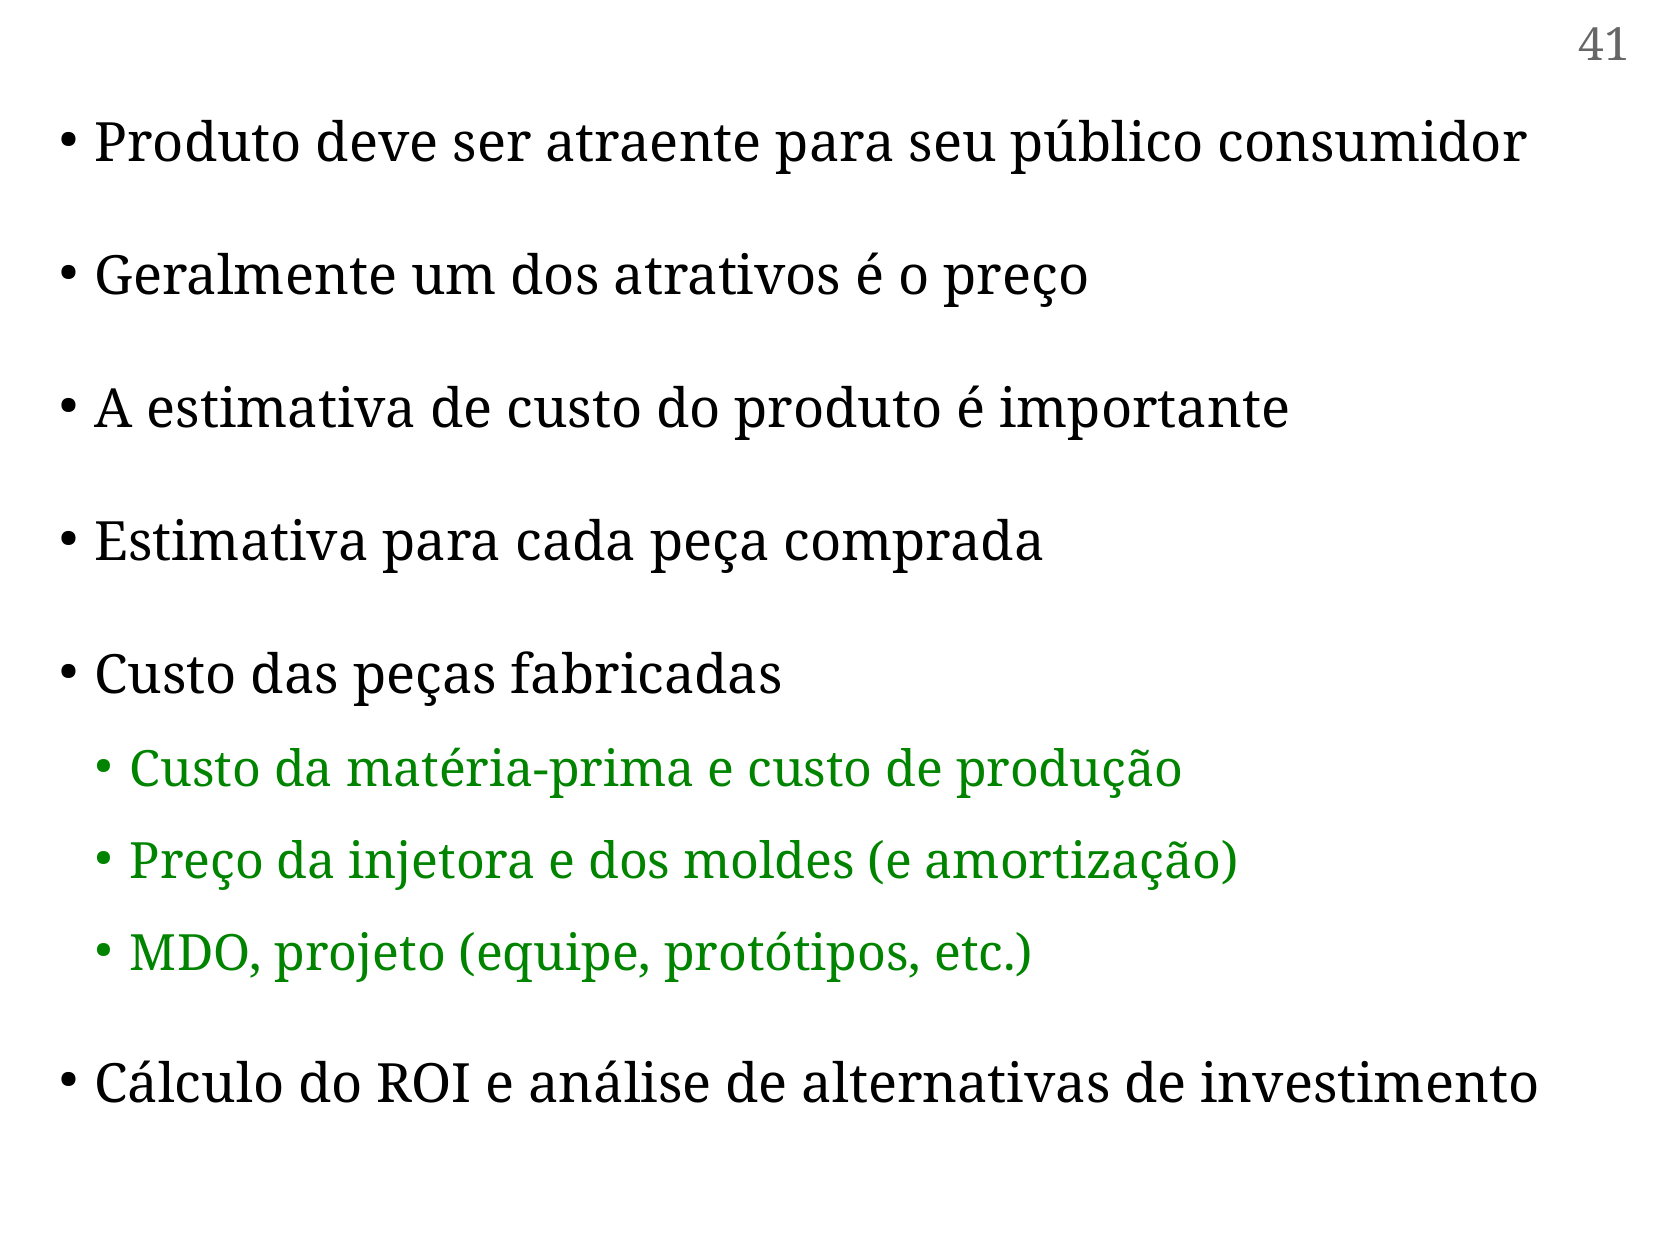

41
#
Produto deve ser atraente para seu público consumidor
Geralmente um dos atrativos é o preço
A estimativa de custo do produto é importante
Estimativa para cada peça comprada
Custo das peças fabricadas
Custo da matéria-prima e custo de produção
Preço da injetora e dos moldes (e amortização)
MDO, projeto (equipe, protótipos, etc.)
Cálculo do ROI e análise de alternativas de investimento